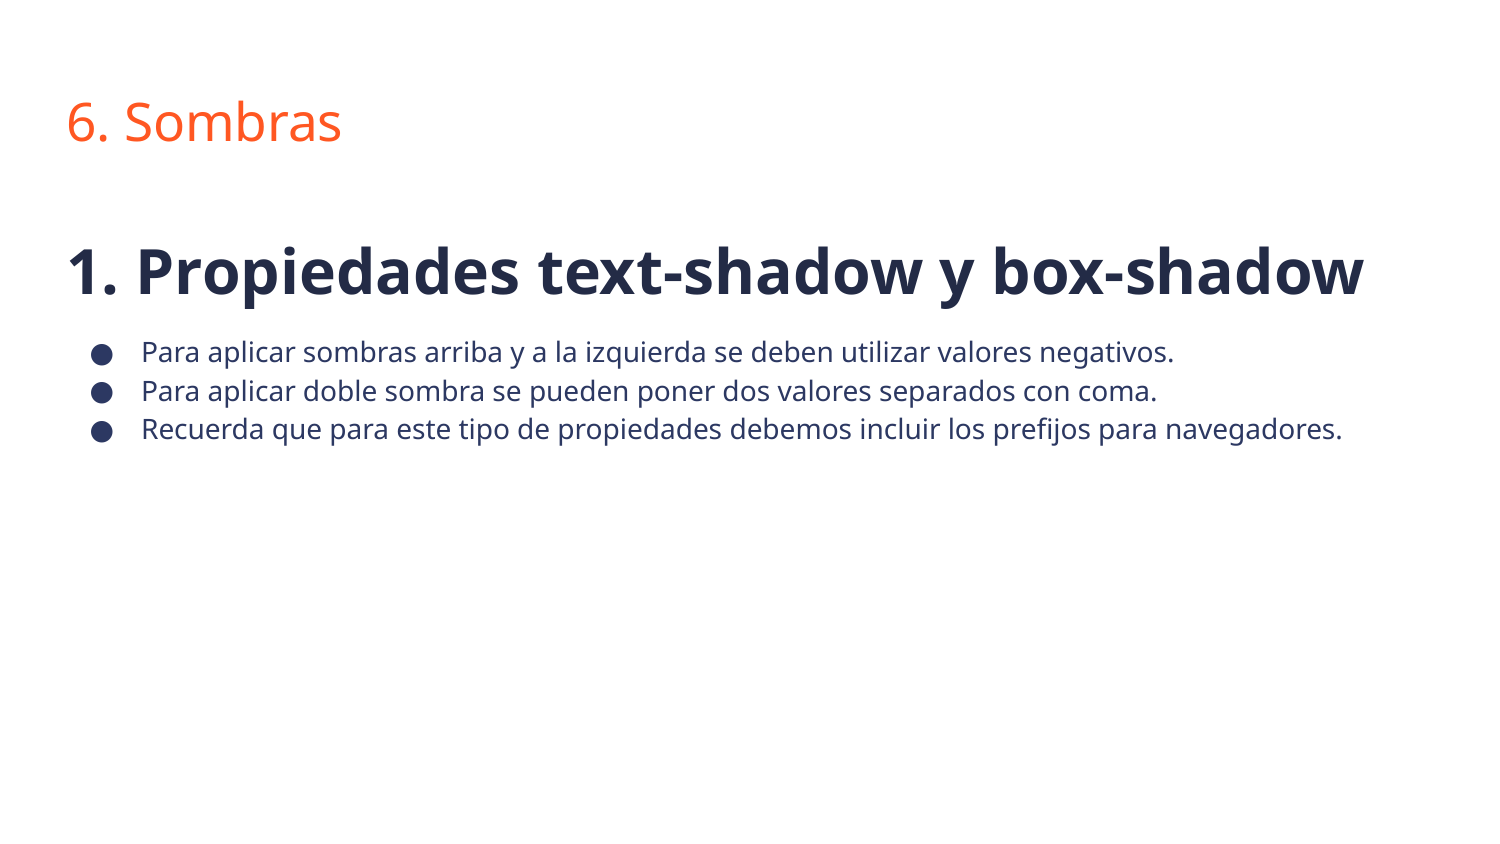

# 6. Sombras
1. Propiedades text-shadow y box-shadow
Para aplicar sombras arriba y a la izquierda se deben utilizar valores negativos.
Para aplicar doble sombra se pueden poner dos valores separados con coma.
Recuerda que para este tipo de propiedades debemos incluir los prefijos para navegadores.